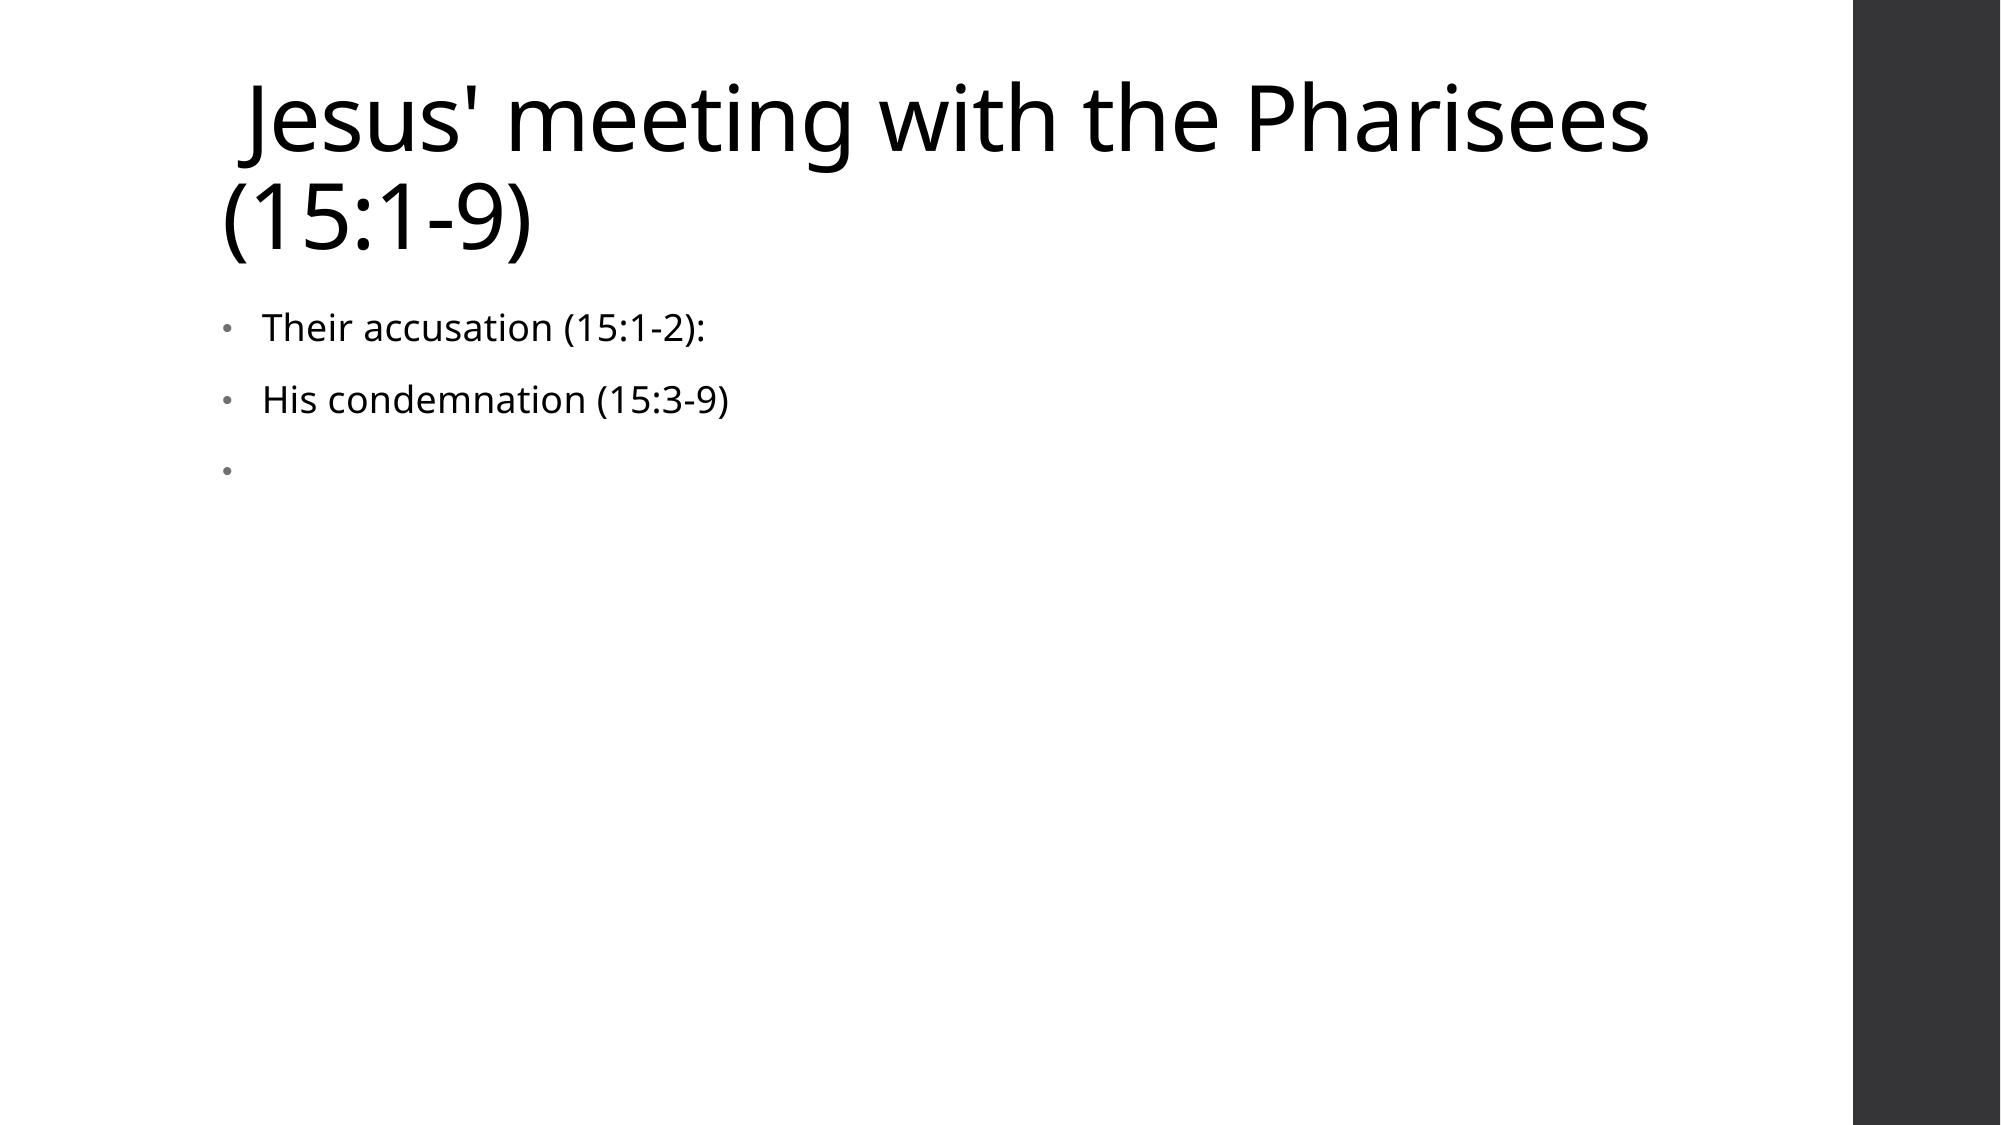

# Jesus' meeting with the Pharisees (15:1-9)
 Their accusation (15:1-2):
 His condemnation (15:3-9)